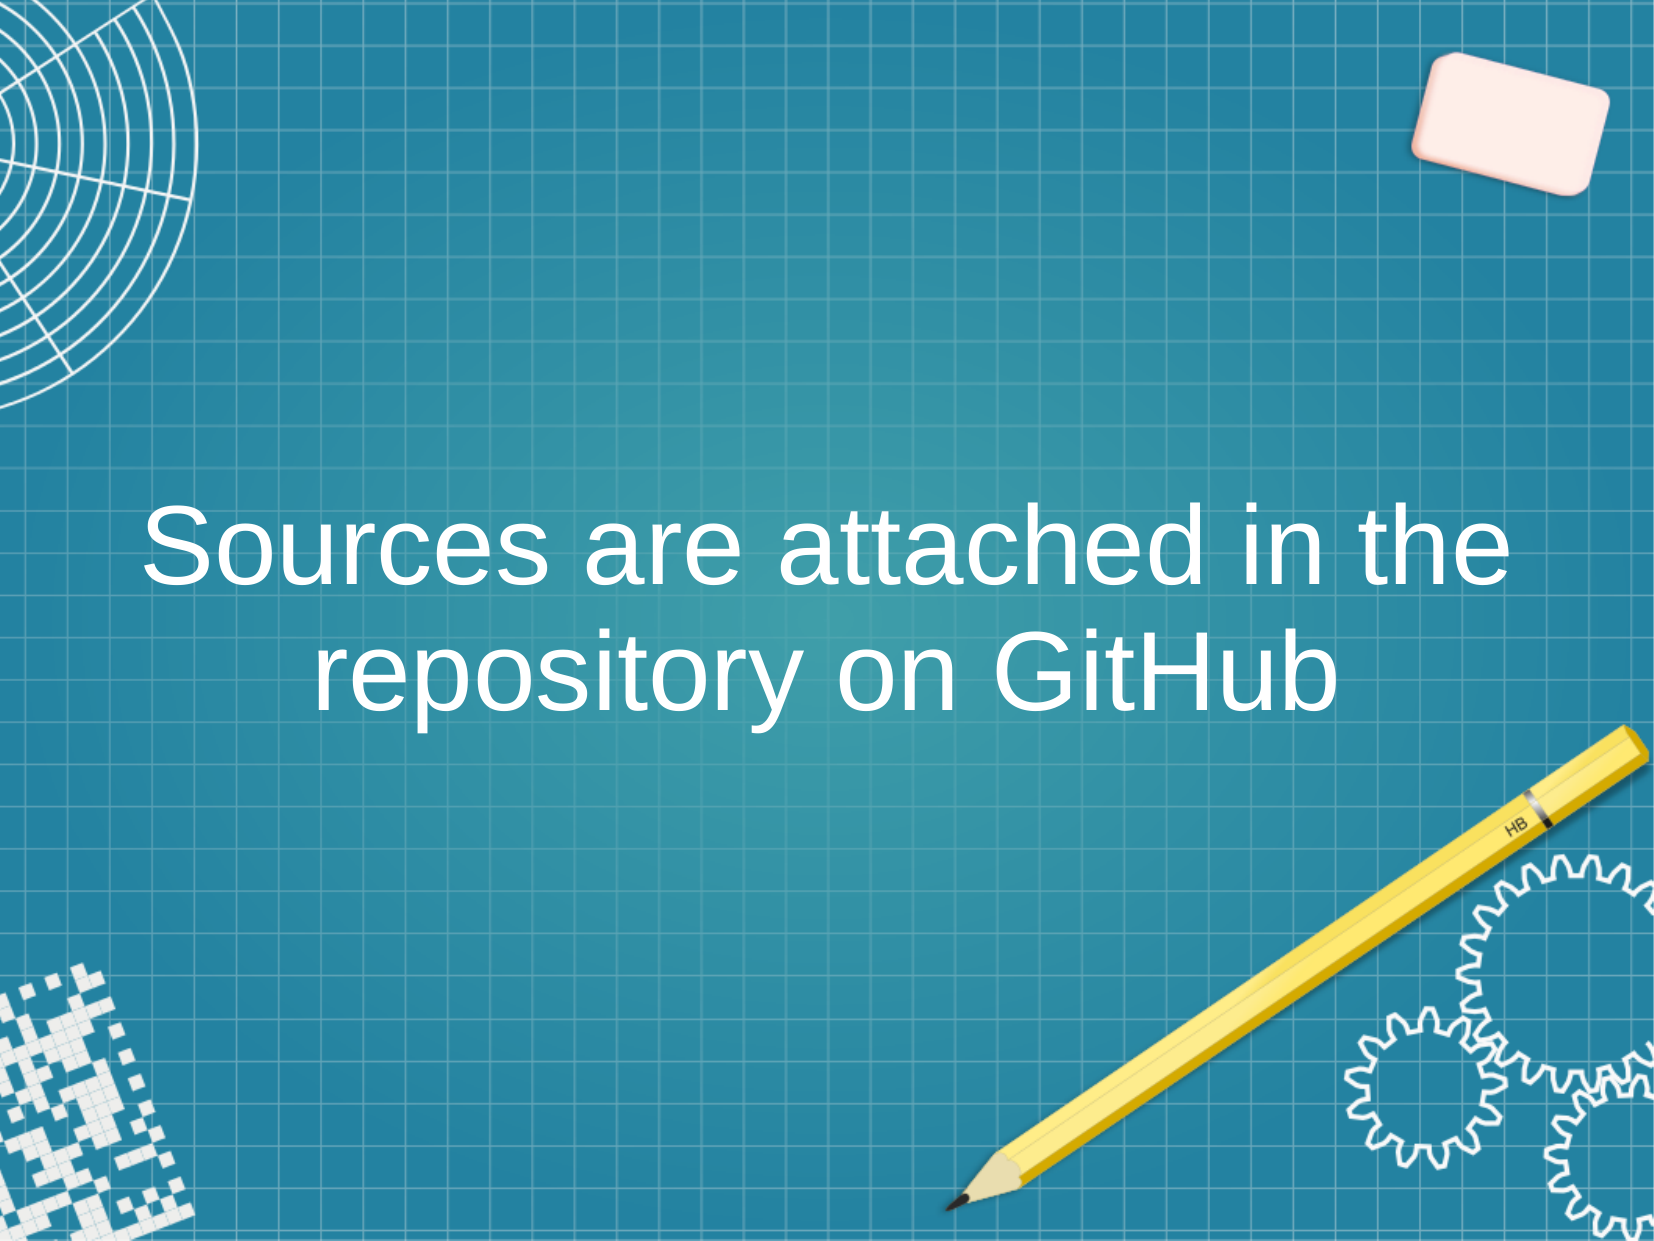

# Sources are attached in the repository on GitHub